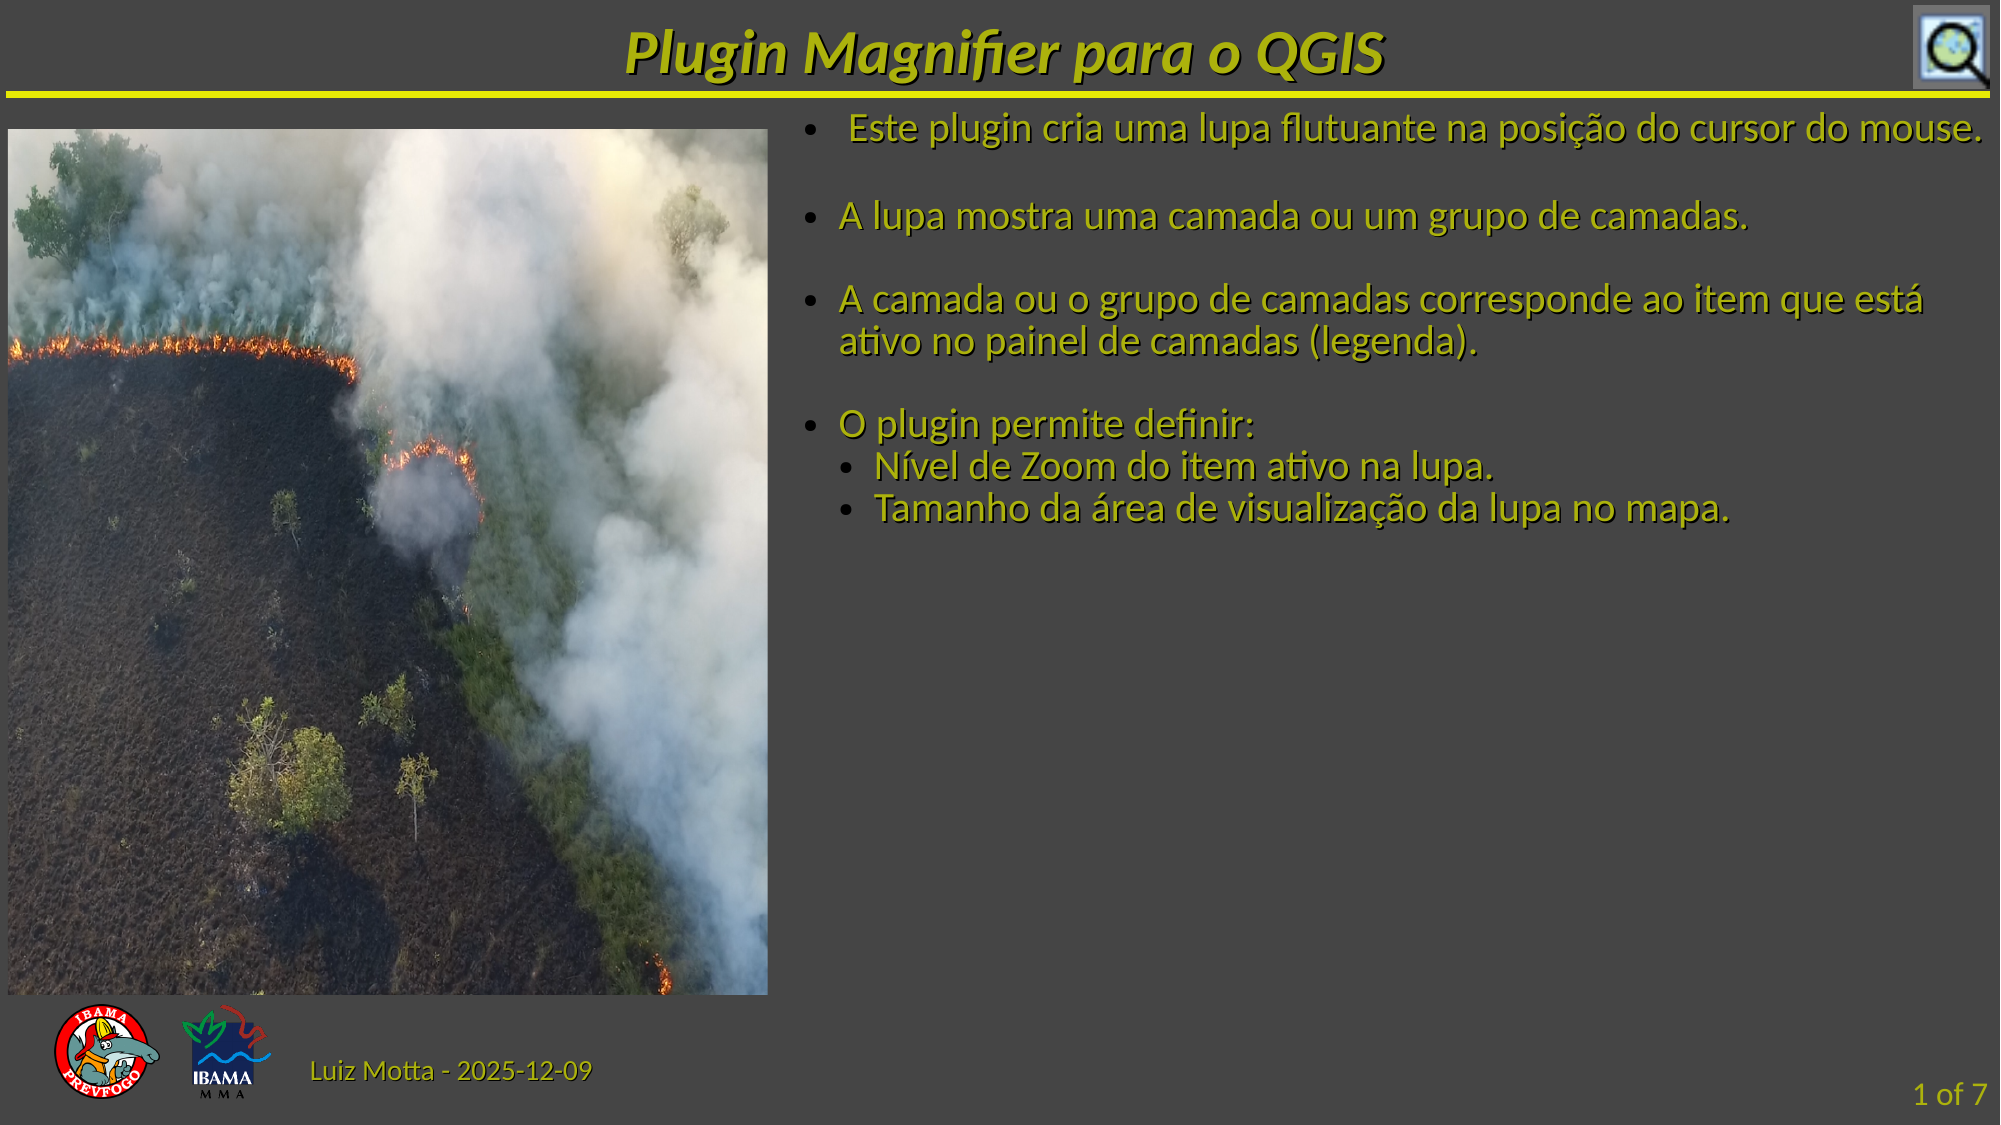

# Plugin Magnifier para o QGIS
 Este plugin cria uma lupa flutuante na posição do cursor do mouse.
A lupa mostra uma camada ou um grupo de camadas.
A camada ou o grupo de camadas corresponde ao item que está ativo no painel de camadas (legenda).
O plugin permite definir:
Nível de Zoom do item ativo na lupa.
Tamanho da área de visualização da lupa no mapa.
Luiz Motta - 2025-12-09
1 of 7